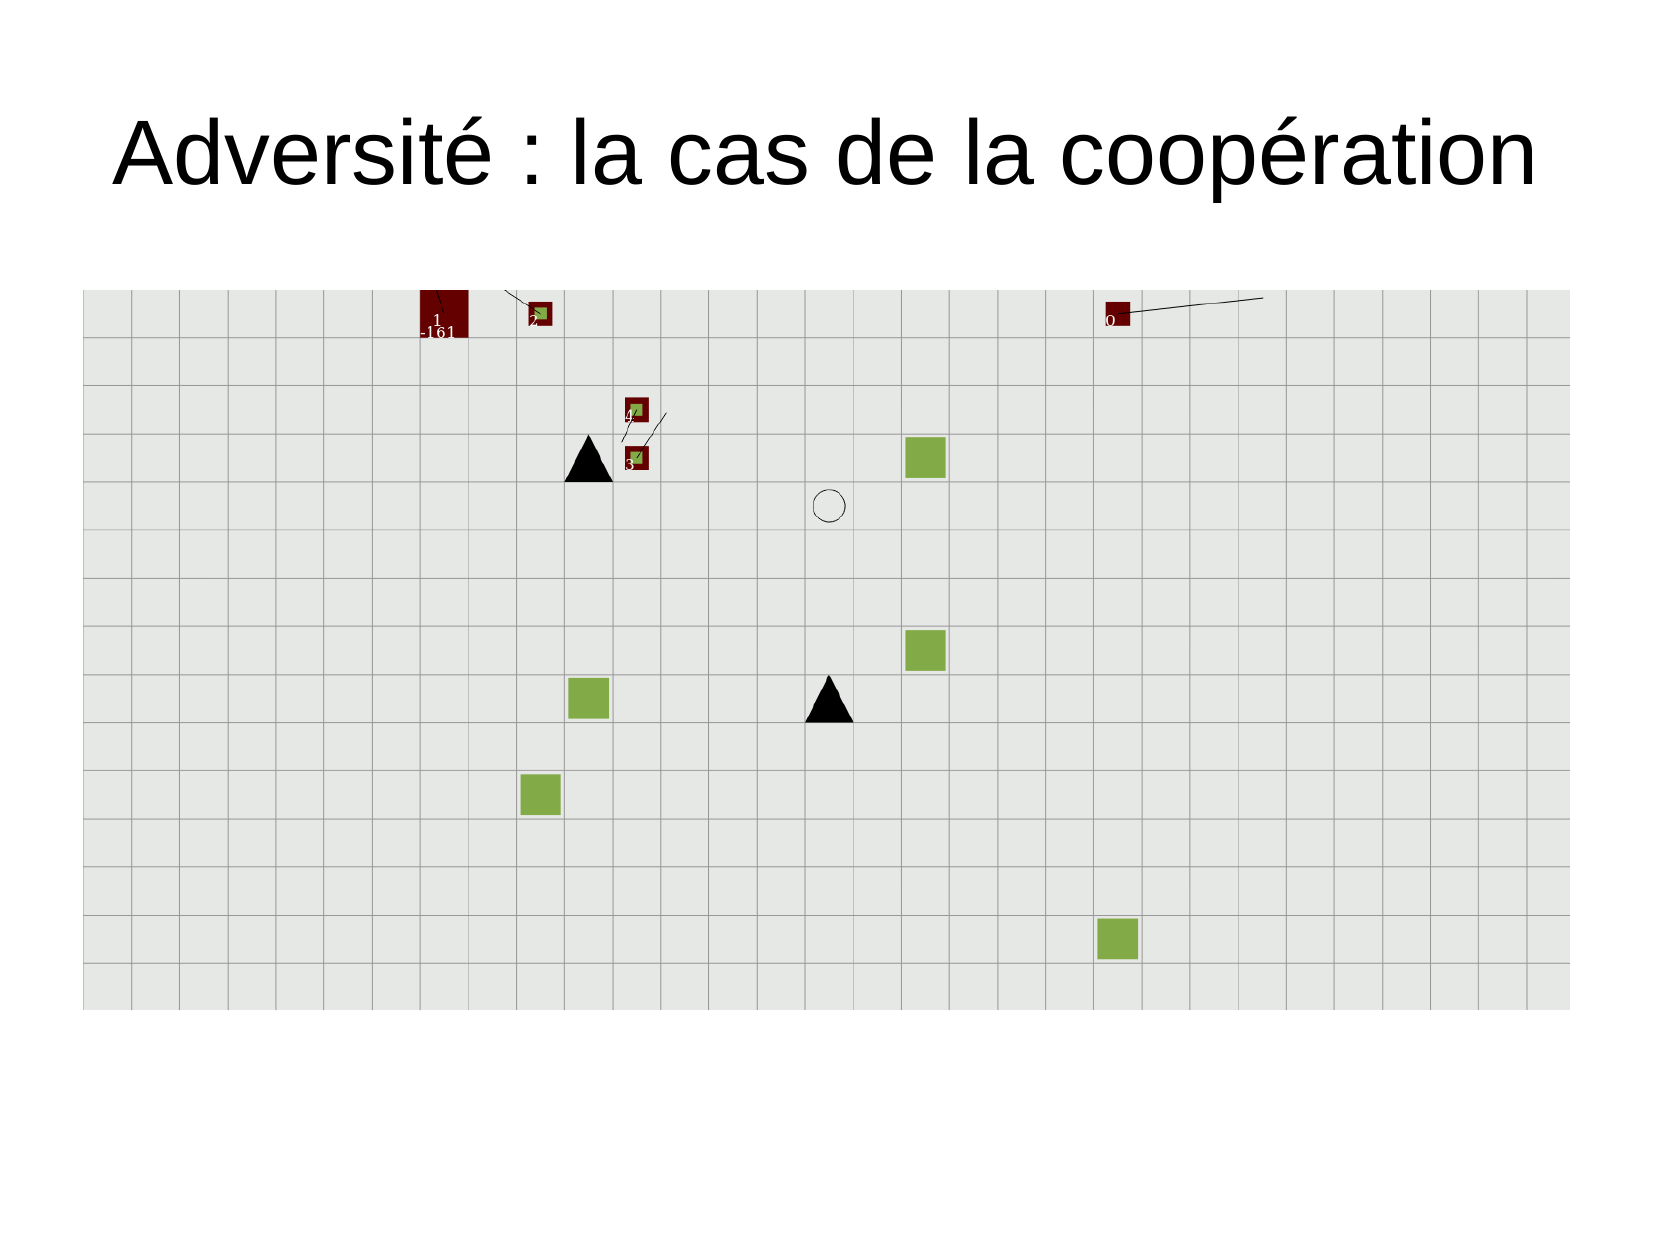

# Adversité : la cas de la coopération